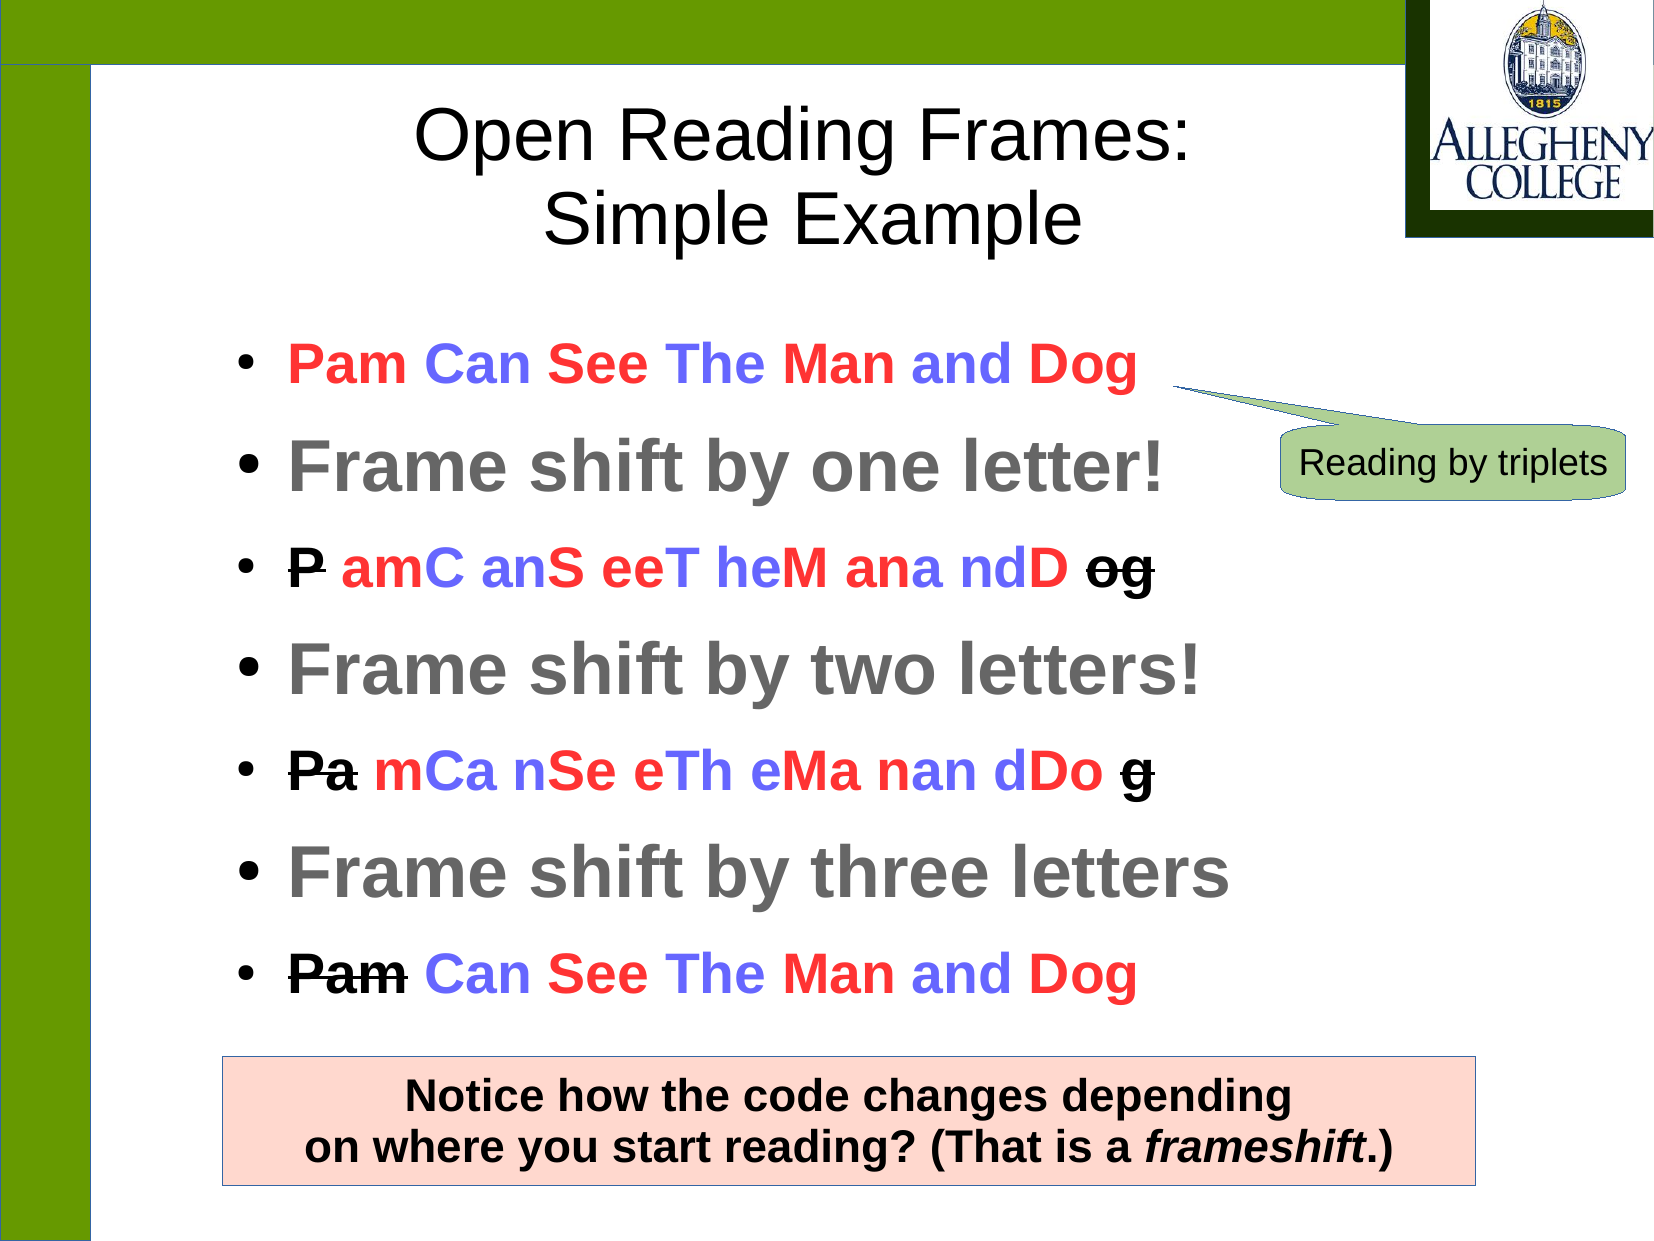

# Open Reading Frames: Simple Example
Pam Can See The Man and Dog
Frame shift by one letter!
P amC anS eeT heM ana ndD og
Frame shift by two letters!
Pa mCa nSe eTh eMa nan dDo g
Frame shift by three letters
Pam Can See The Man and Dog
Reading by triplets
Notice how the code changes depending
on where you start reading? (That is a frameshift.)